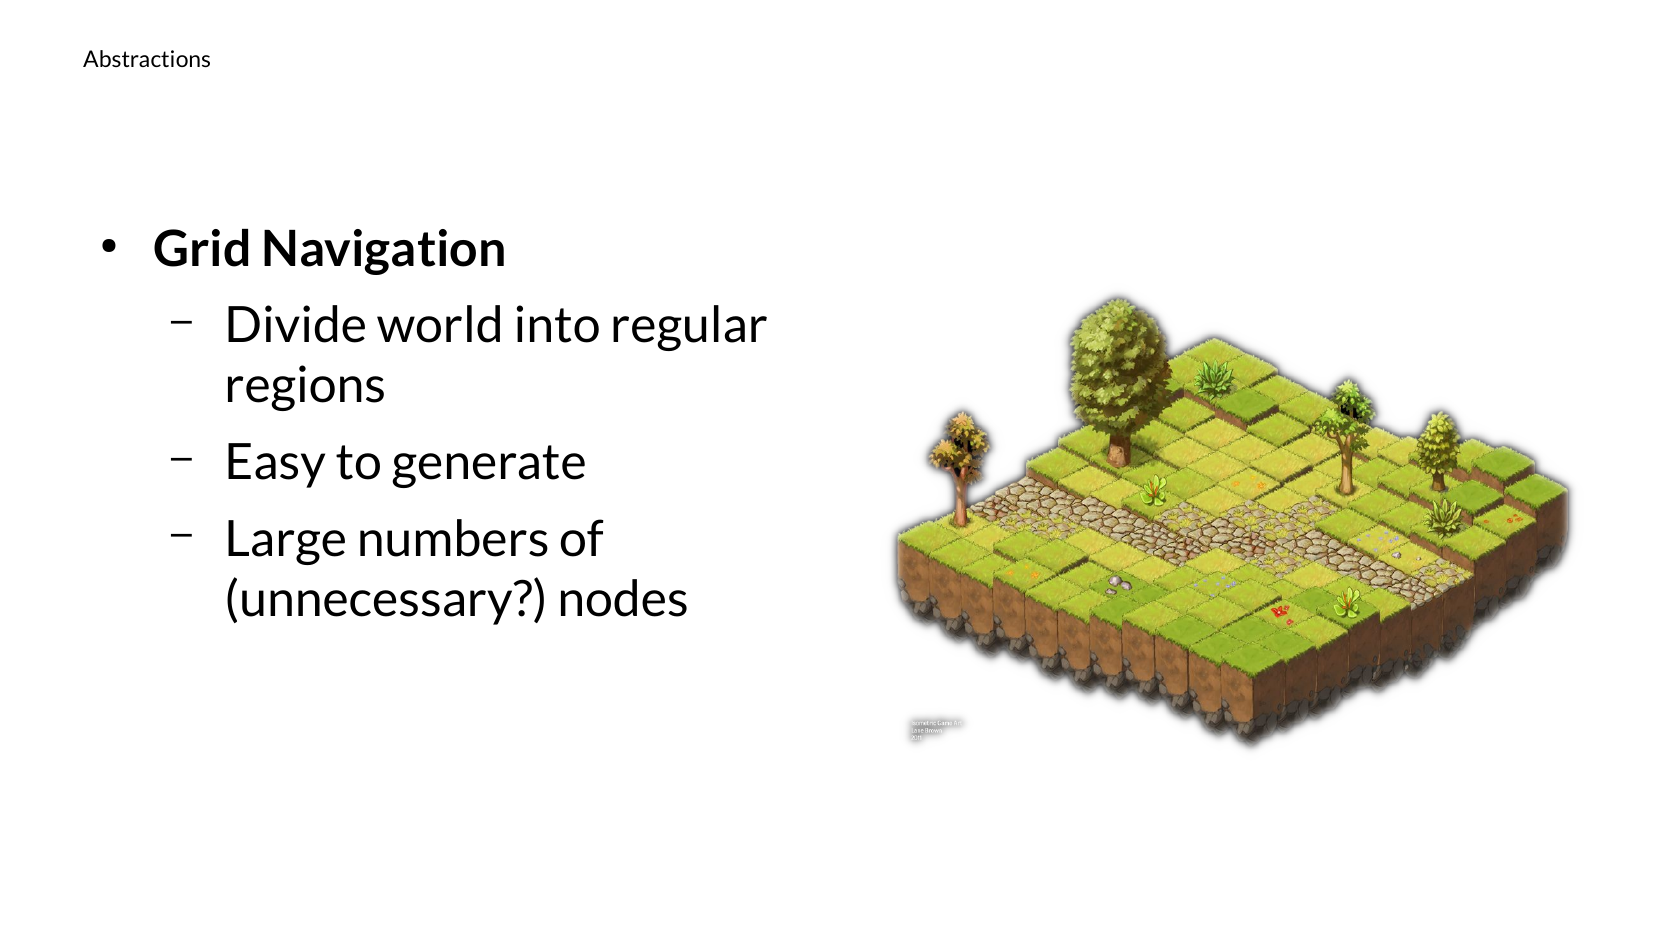

# Abstractions
Grid Navigation
Divide world into regular regions
Easy to generate
Large numbers of (unnecessary?) nodes